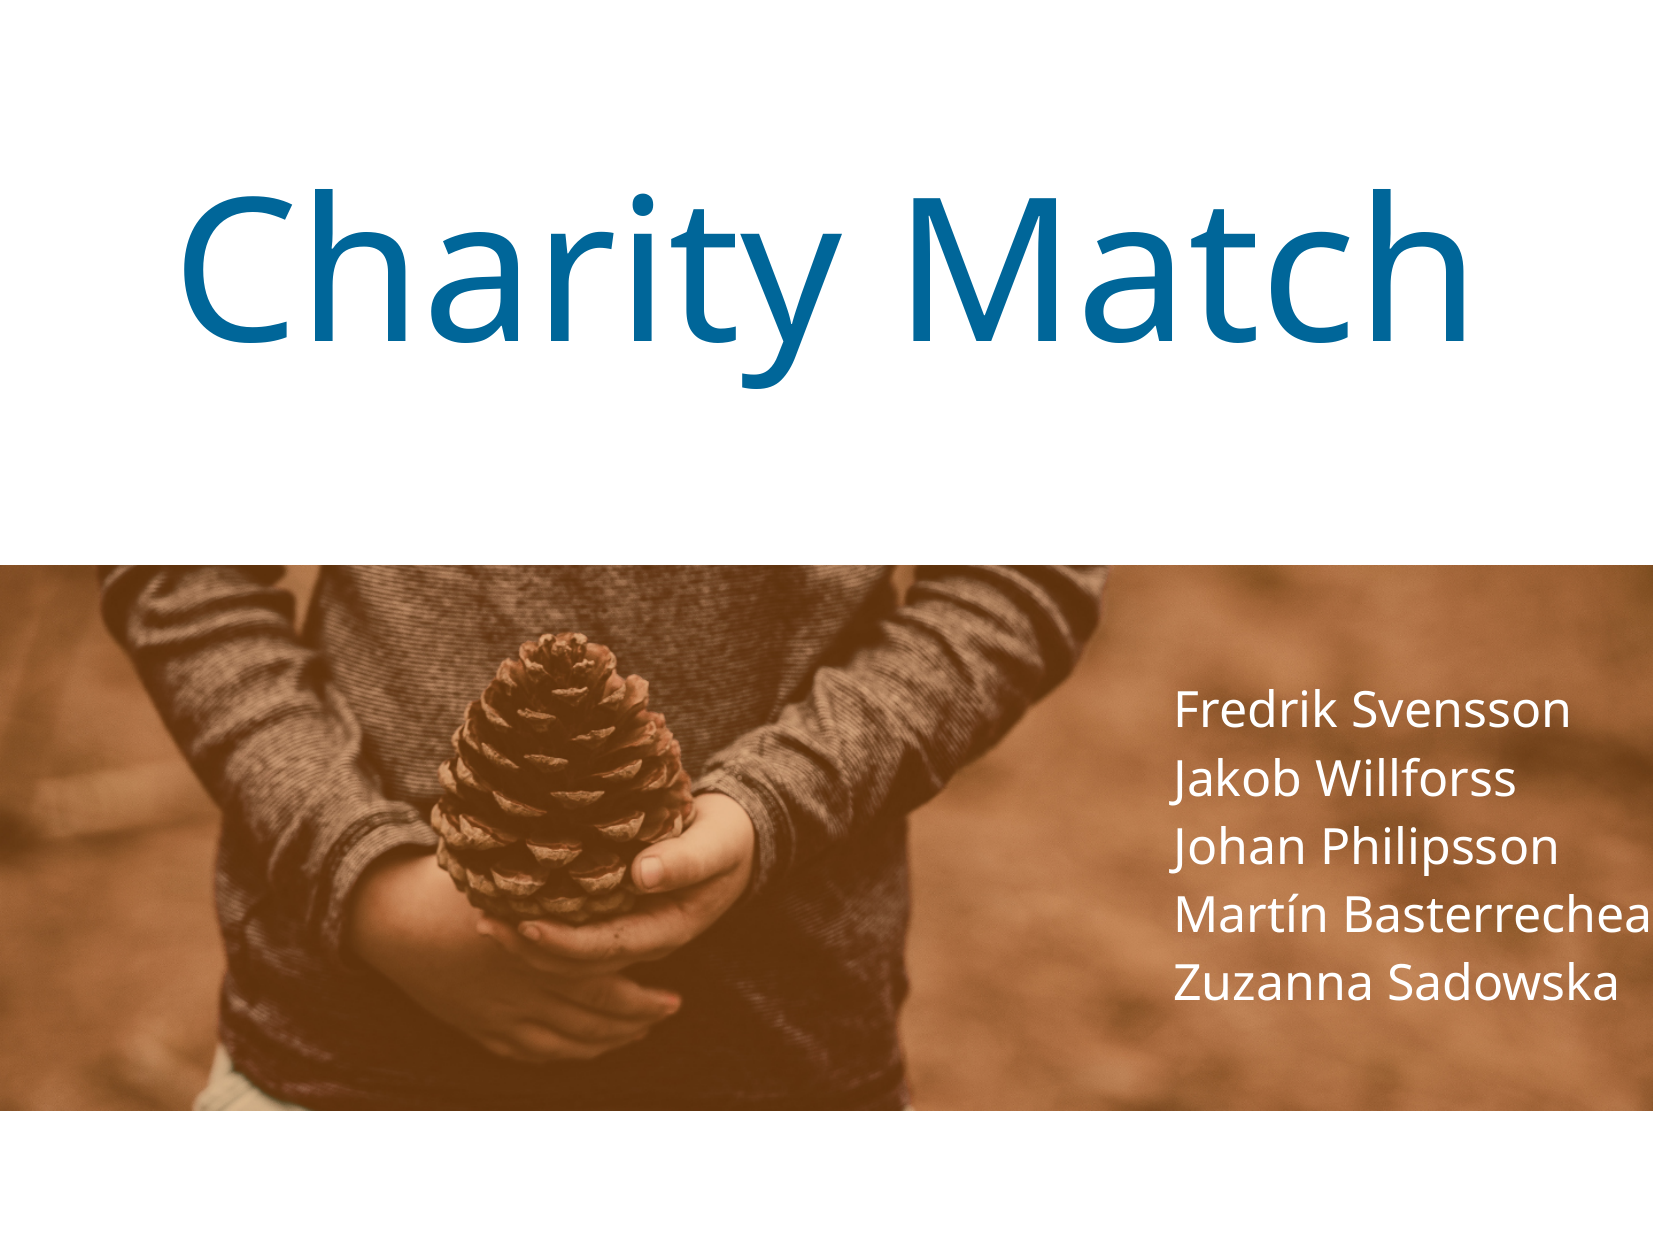

# Charity Match
Fredrik Svensson
Jakob Willforss
Johan Philipsson
Martín Basterrechea
Zuzanna Sadowska